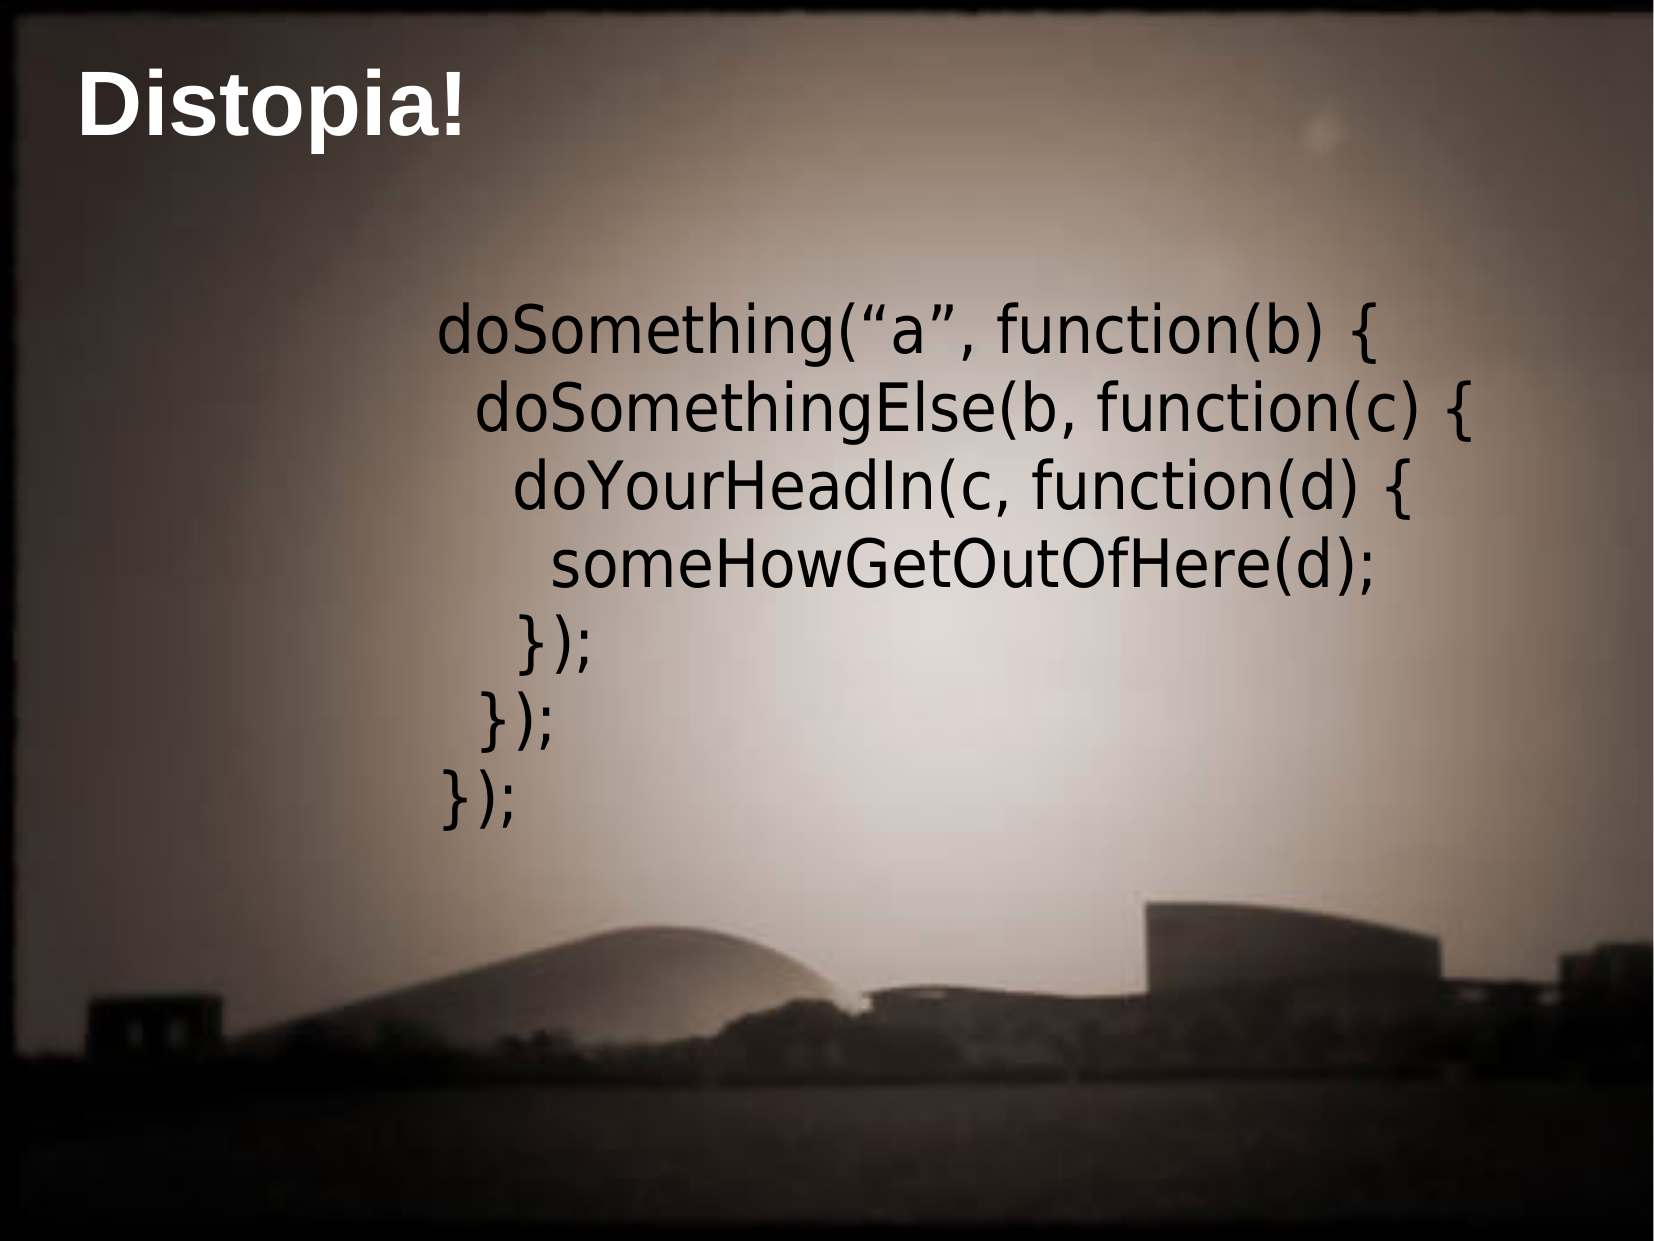

# Distopia!
doSomething(“a”, function(b) {
 doSomethingElse(b, function(c) {
 doYourHeadIn(c, function(d) {
 someHowGetOutOfHere(d);
 });
 });
});